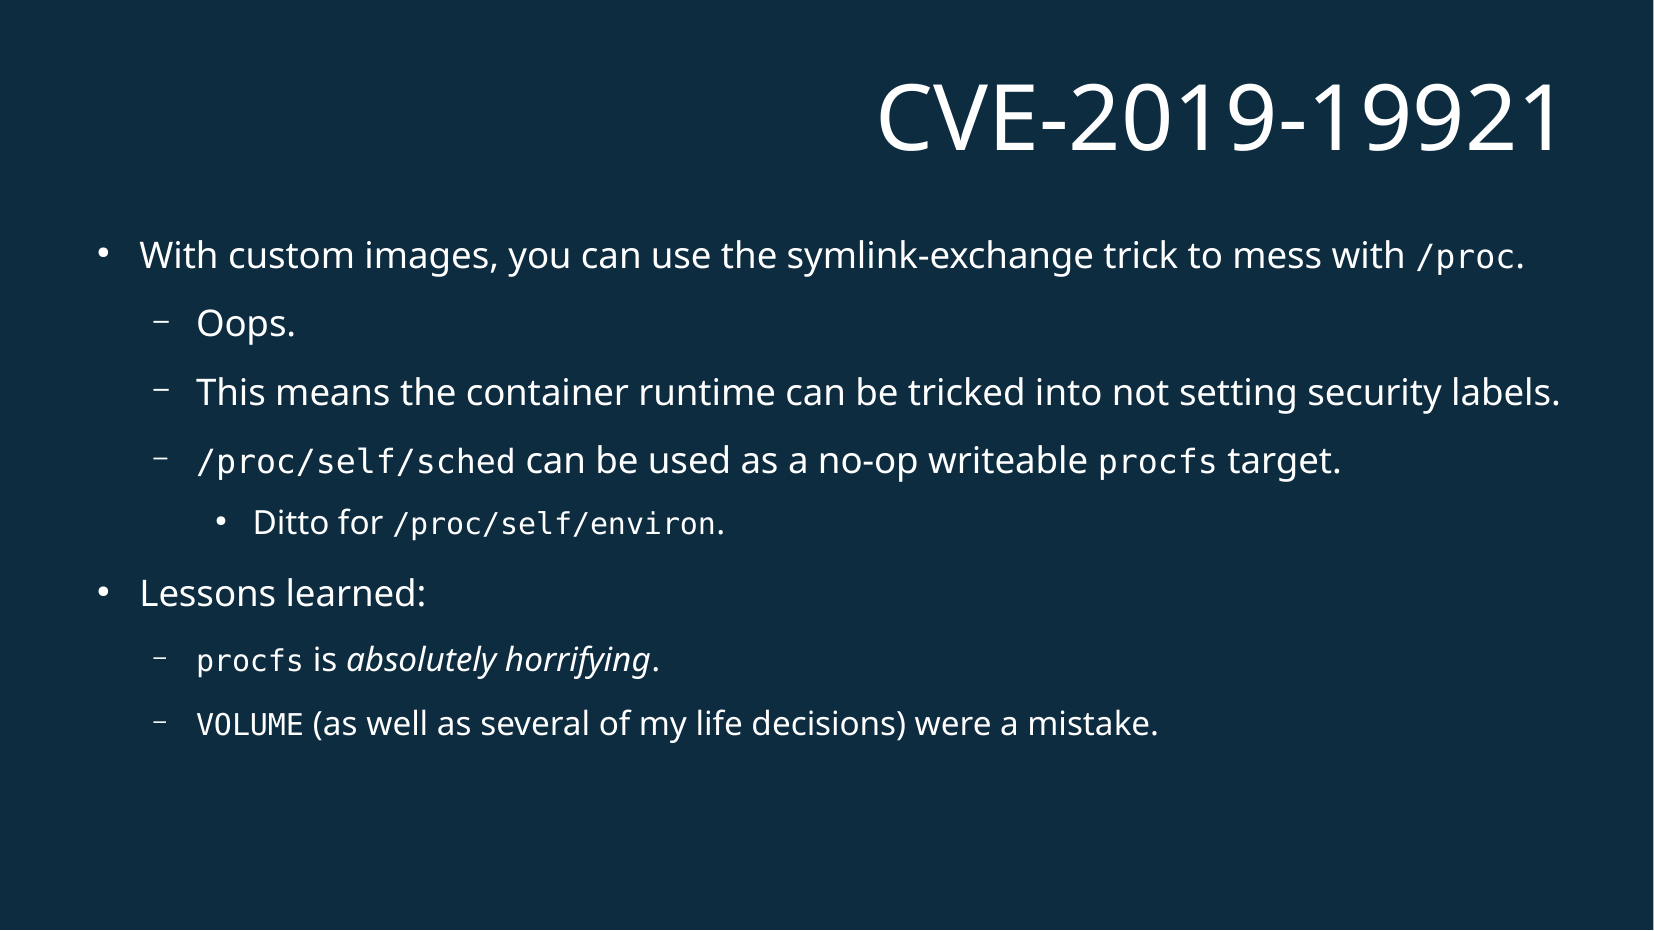

# CVE-2019-19921
With custom images, you can use the symlink-exchange trick to mess with /proc.
Oops.
This means the container runtime can be tricked into not setting security labels.
/proc/self/sched can be used as a no-op writeable procfs target.
Ditto for /proc/self/environ.
Lessons learned:
procfs is absolutely horrifying.
VOLUME (as well as several of my life decisions) were a mistake.